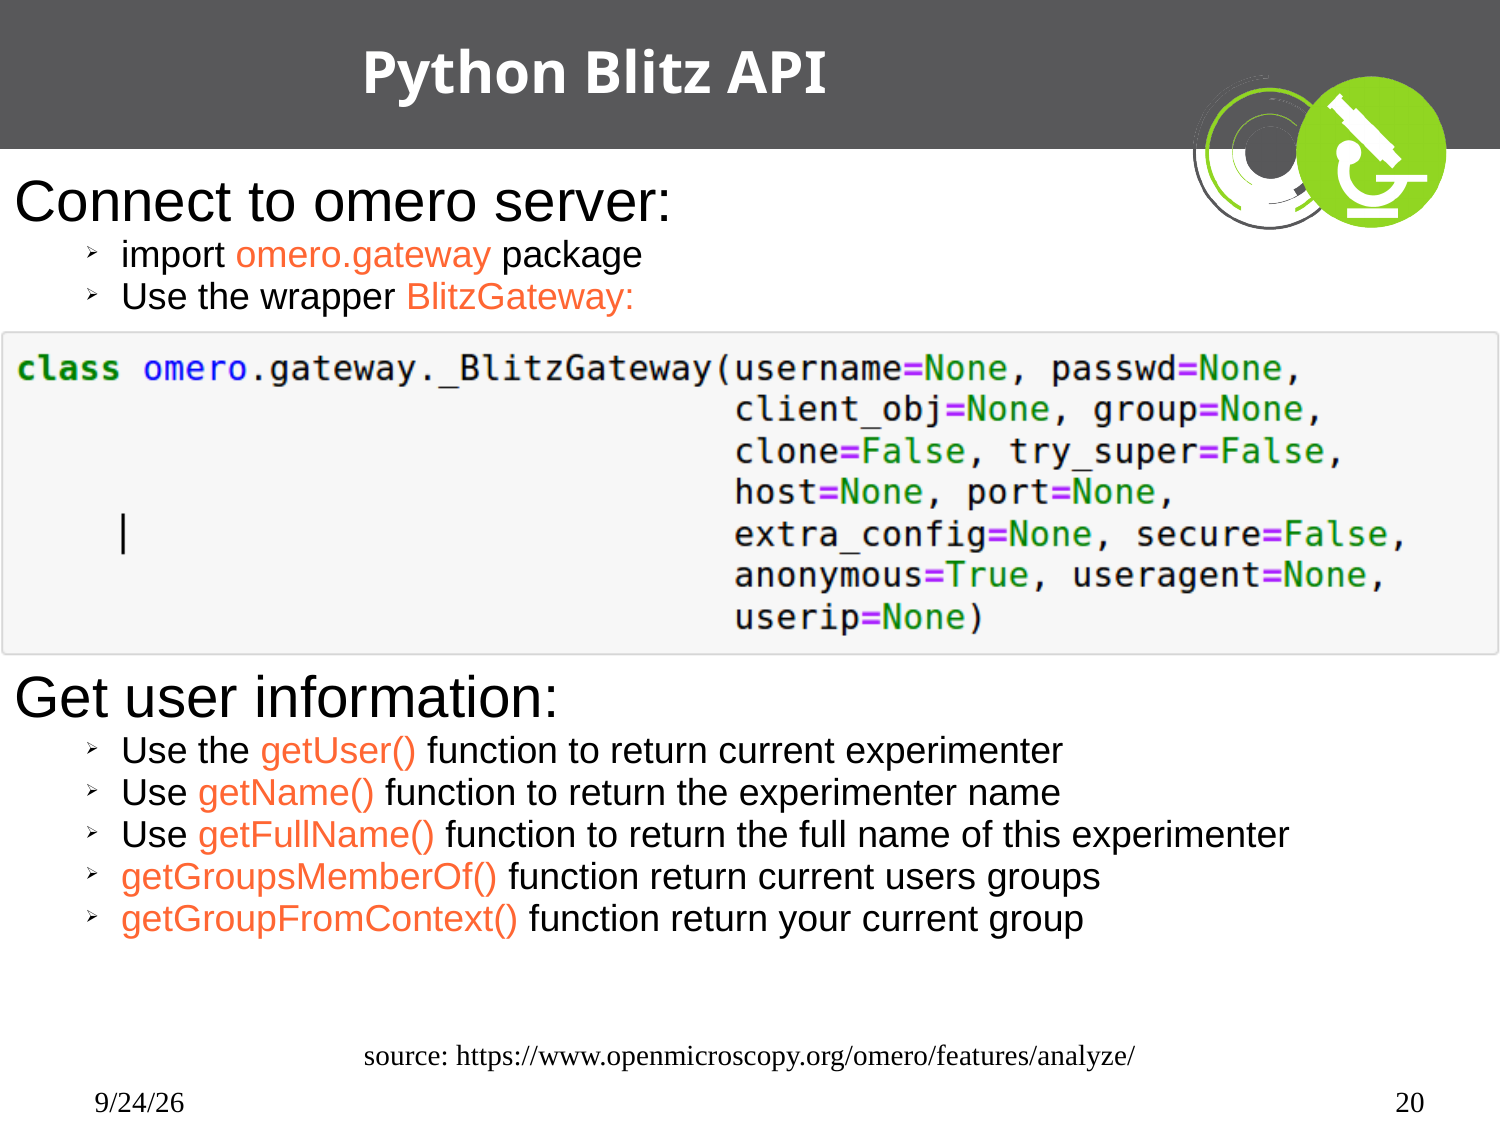

# Python Blitz API
Connect to omero server:
import omero.gateway package
Use the wrapper BlitzGateway:
Use the connect() function to create or retieve connection
Get user information:
Use the getUser() function to return current experimenter
Use getName() function to return the experimenter name
Use getFullName() function to return the full name of this experimenter
getGroupsMemberOf() function return current users groups
getGroupFromContext() function return your current group
source: https://www.openmicroscopy.org/omero/features/analyze/
20